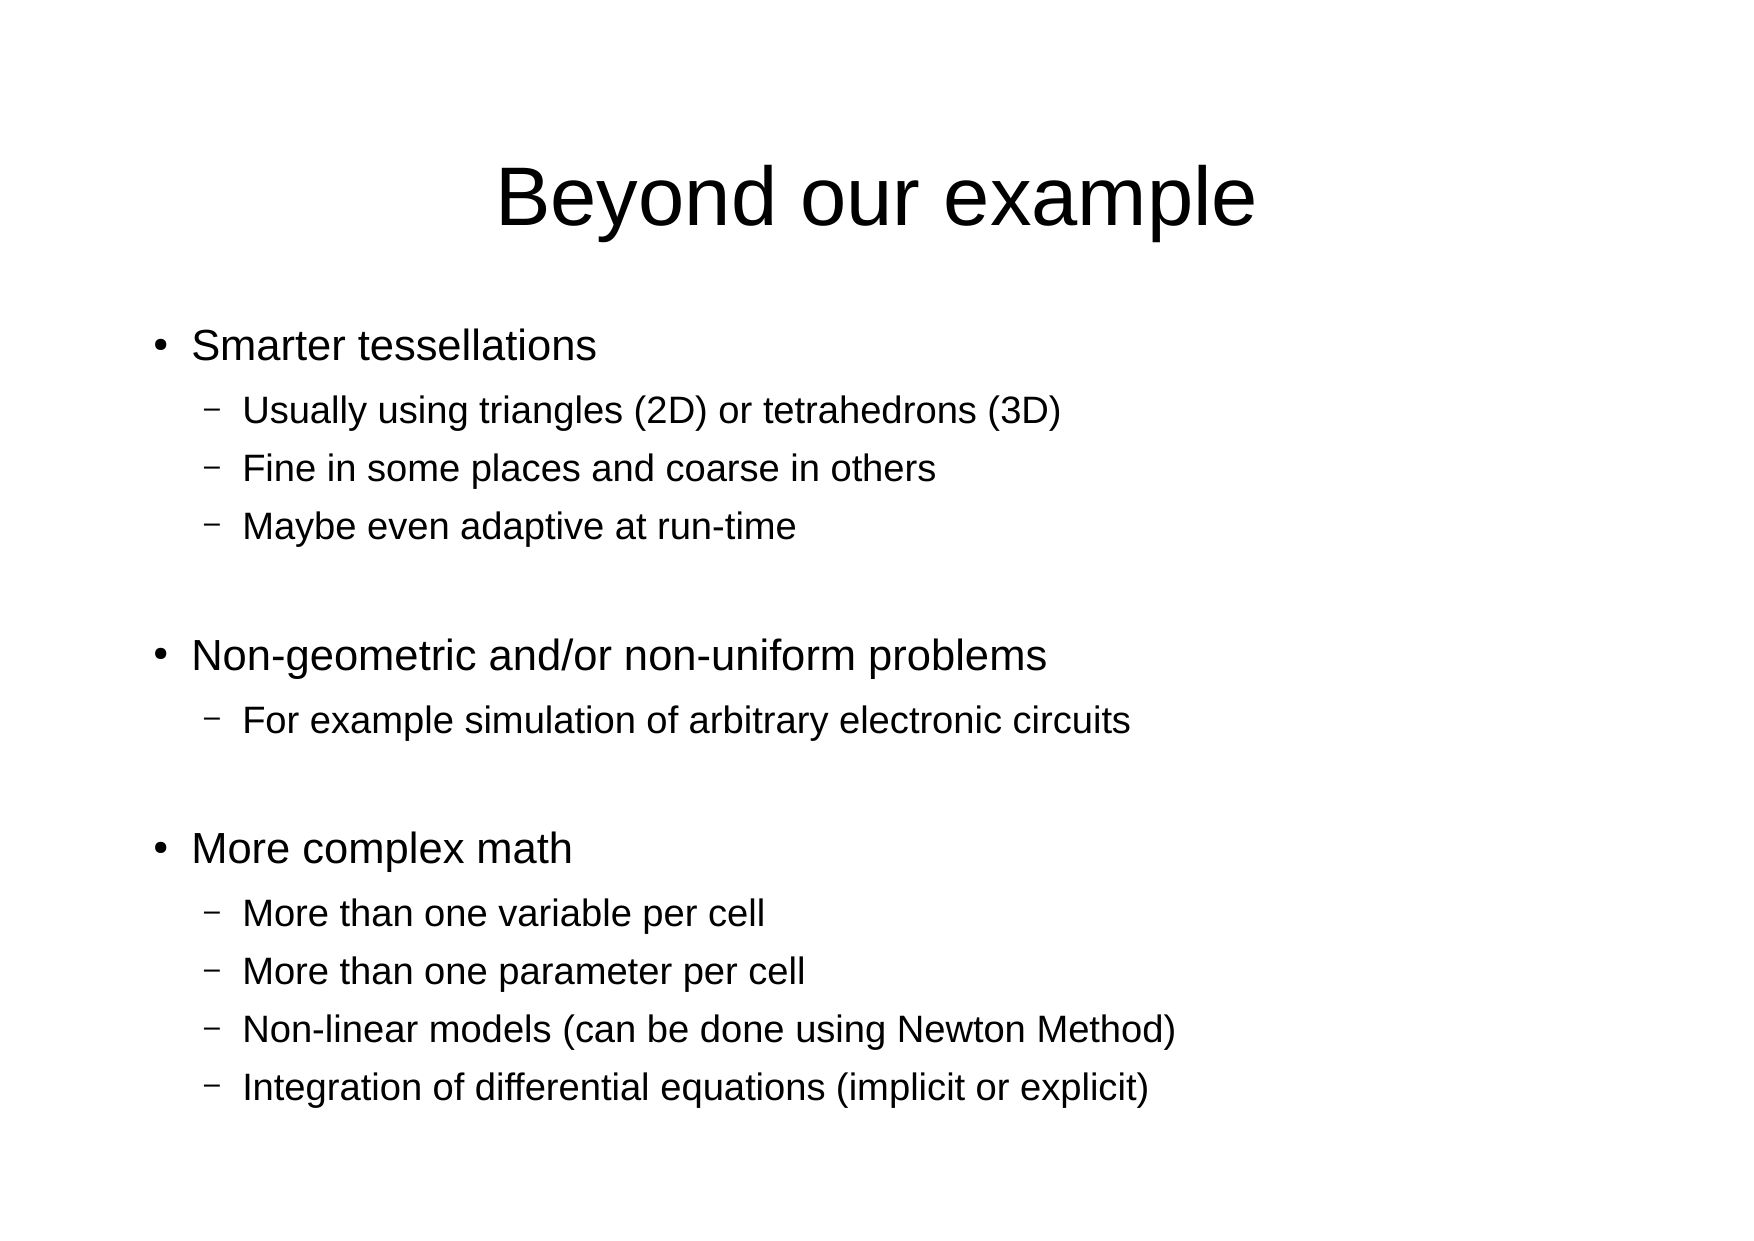

# Beyond our example
Smarter tessellations
Usually using triangles (2D) or tetrahedrons (3D)
Fine in some places and coarse in others
Maybe even adaptive at run-time
Non-geometric and/or non-uniform problems
For example simulation of arbitrary electronic circuits
More complex math
More than one variable per cell
More than one parameter per cell
Non-linear models (can be done using Newton Method)
Integration of differential equations (implicit or explicit)